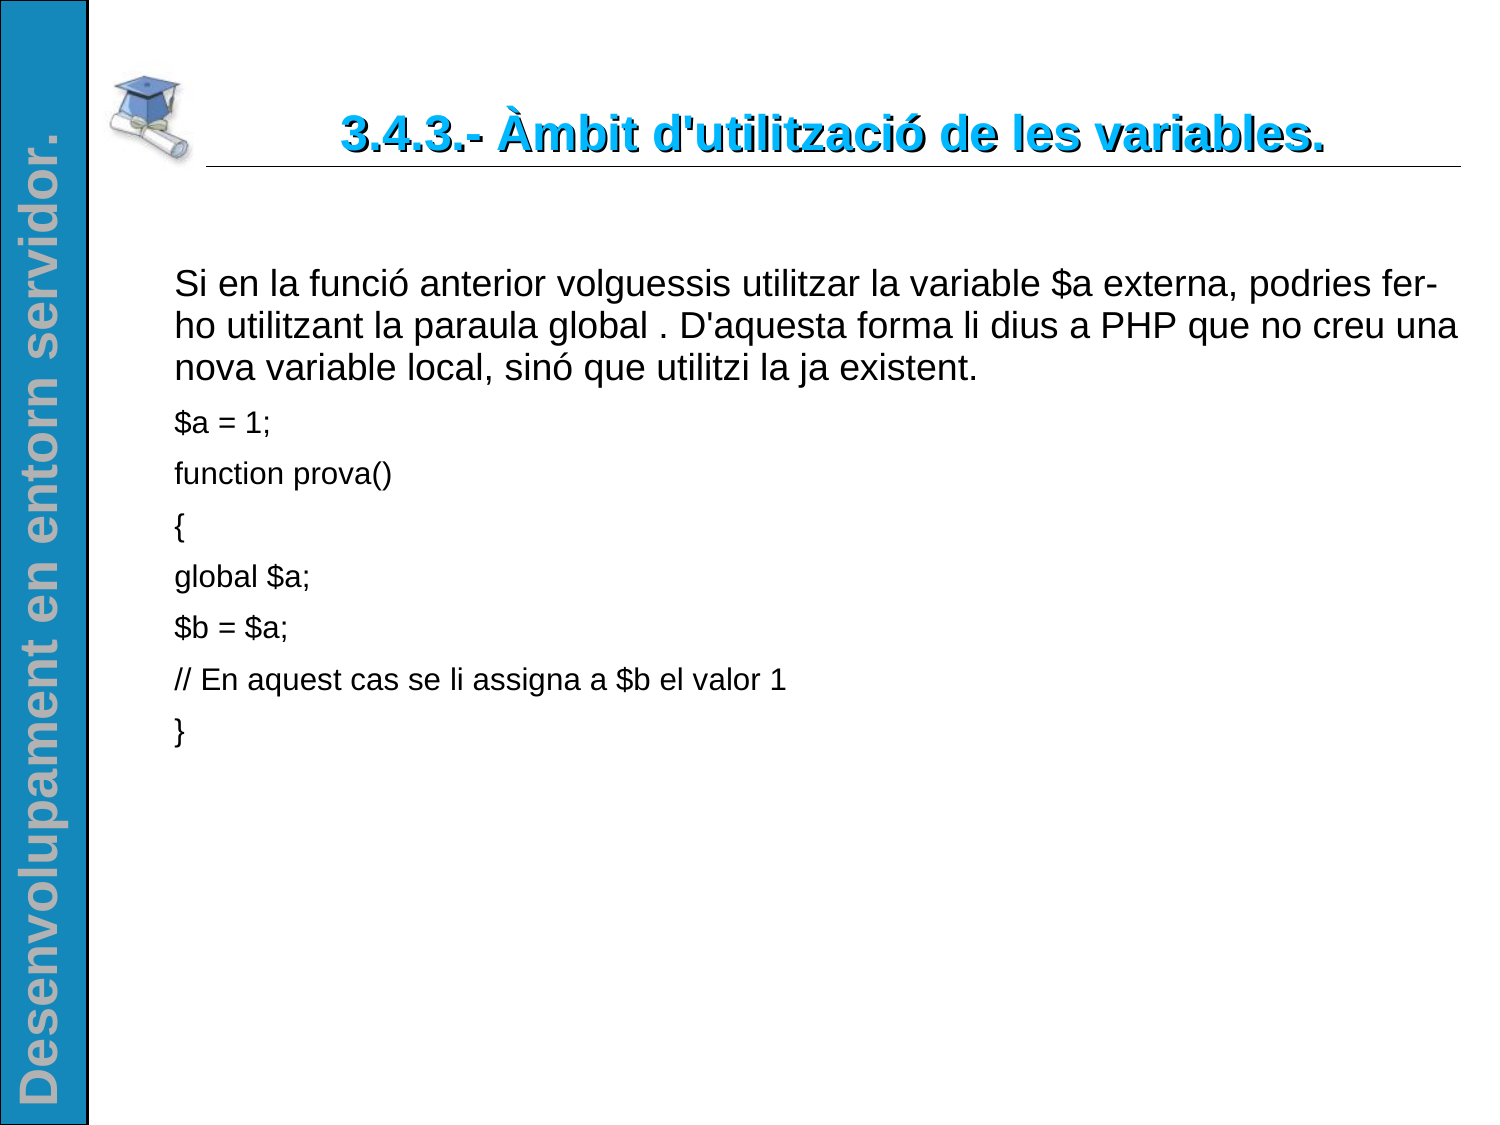

# 3.4.3.- Àmbit d'utilització de les variables.
Si en la funció anterior volguessis utilitzar la variable $a externa, podries fer-ho utilitzant la paraula global . D'aquesta forma li dius a PHP que no creu una nova variable local, sinó que utilitzi la ja existent.
$a = 1;
function prova()
{
global $a;
$b = $a;
// En aquest cas se li assigna a $b el valor 1
}